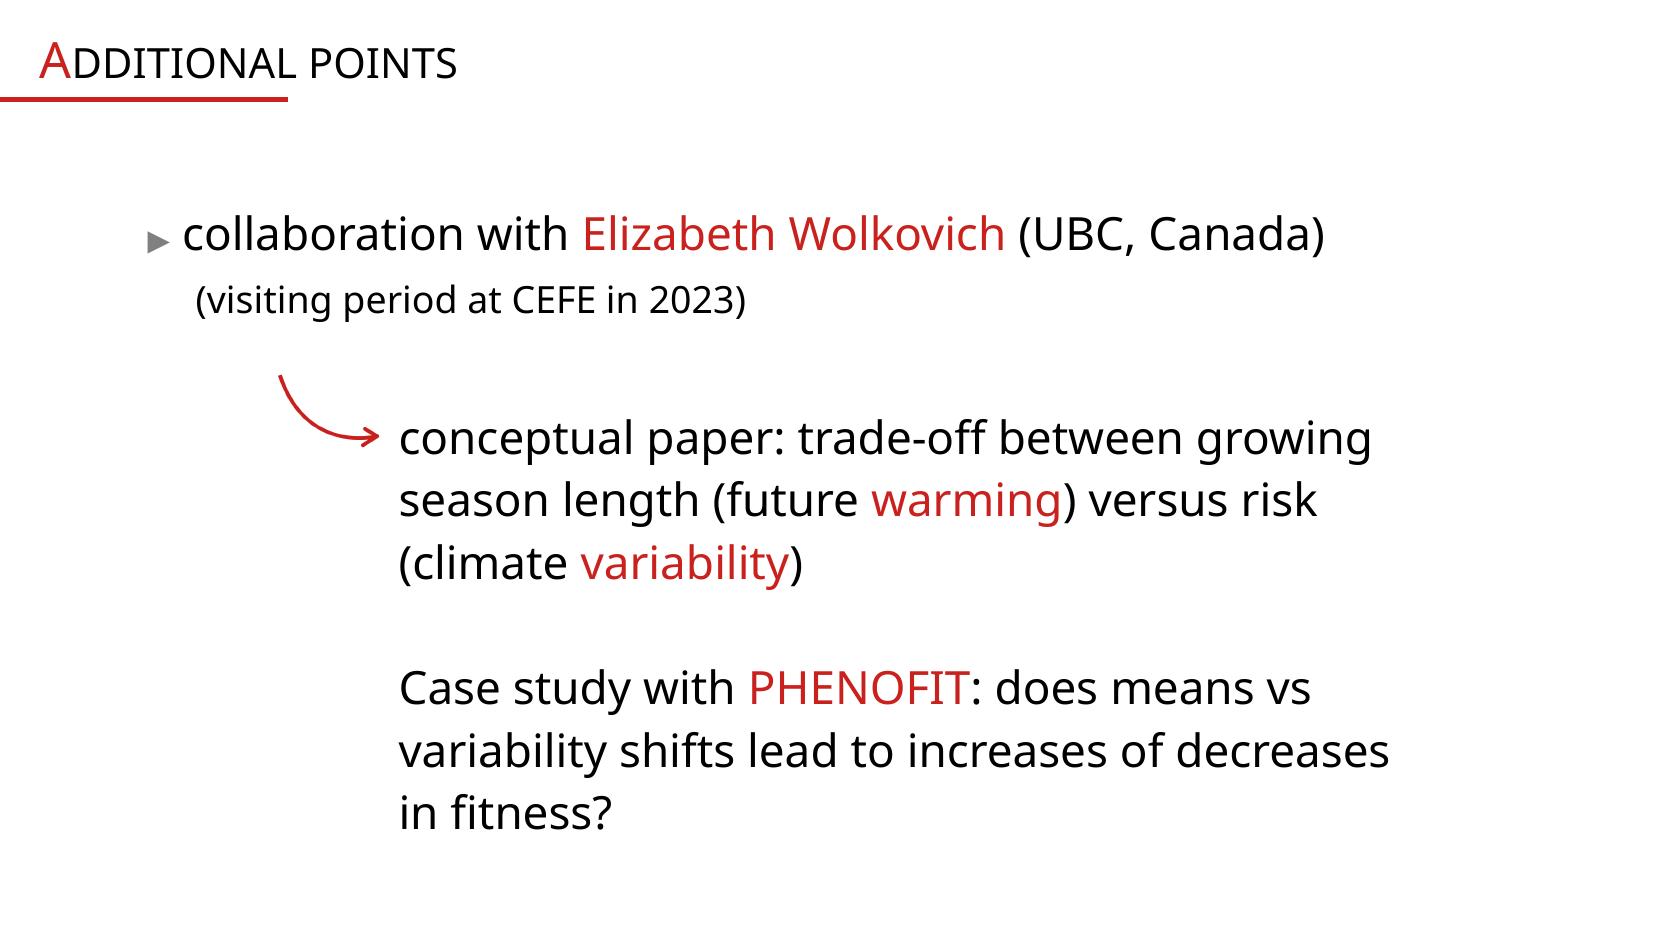

ADDITIONAL POINTS
▶ collaboration with Elizabeth Wolkovich (UBC, Canada)
 (visiting period at CEFE in 2023)
conceptual paper: trade-off between growing season length (future warming) versus risk (climate variability)
Case study with PHENOFIT: does means vs variability shifts lead to increases of decreases in fitness?